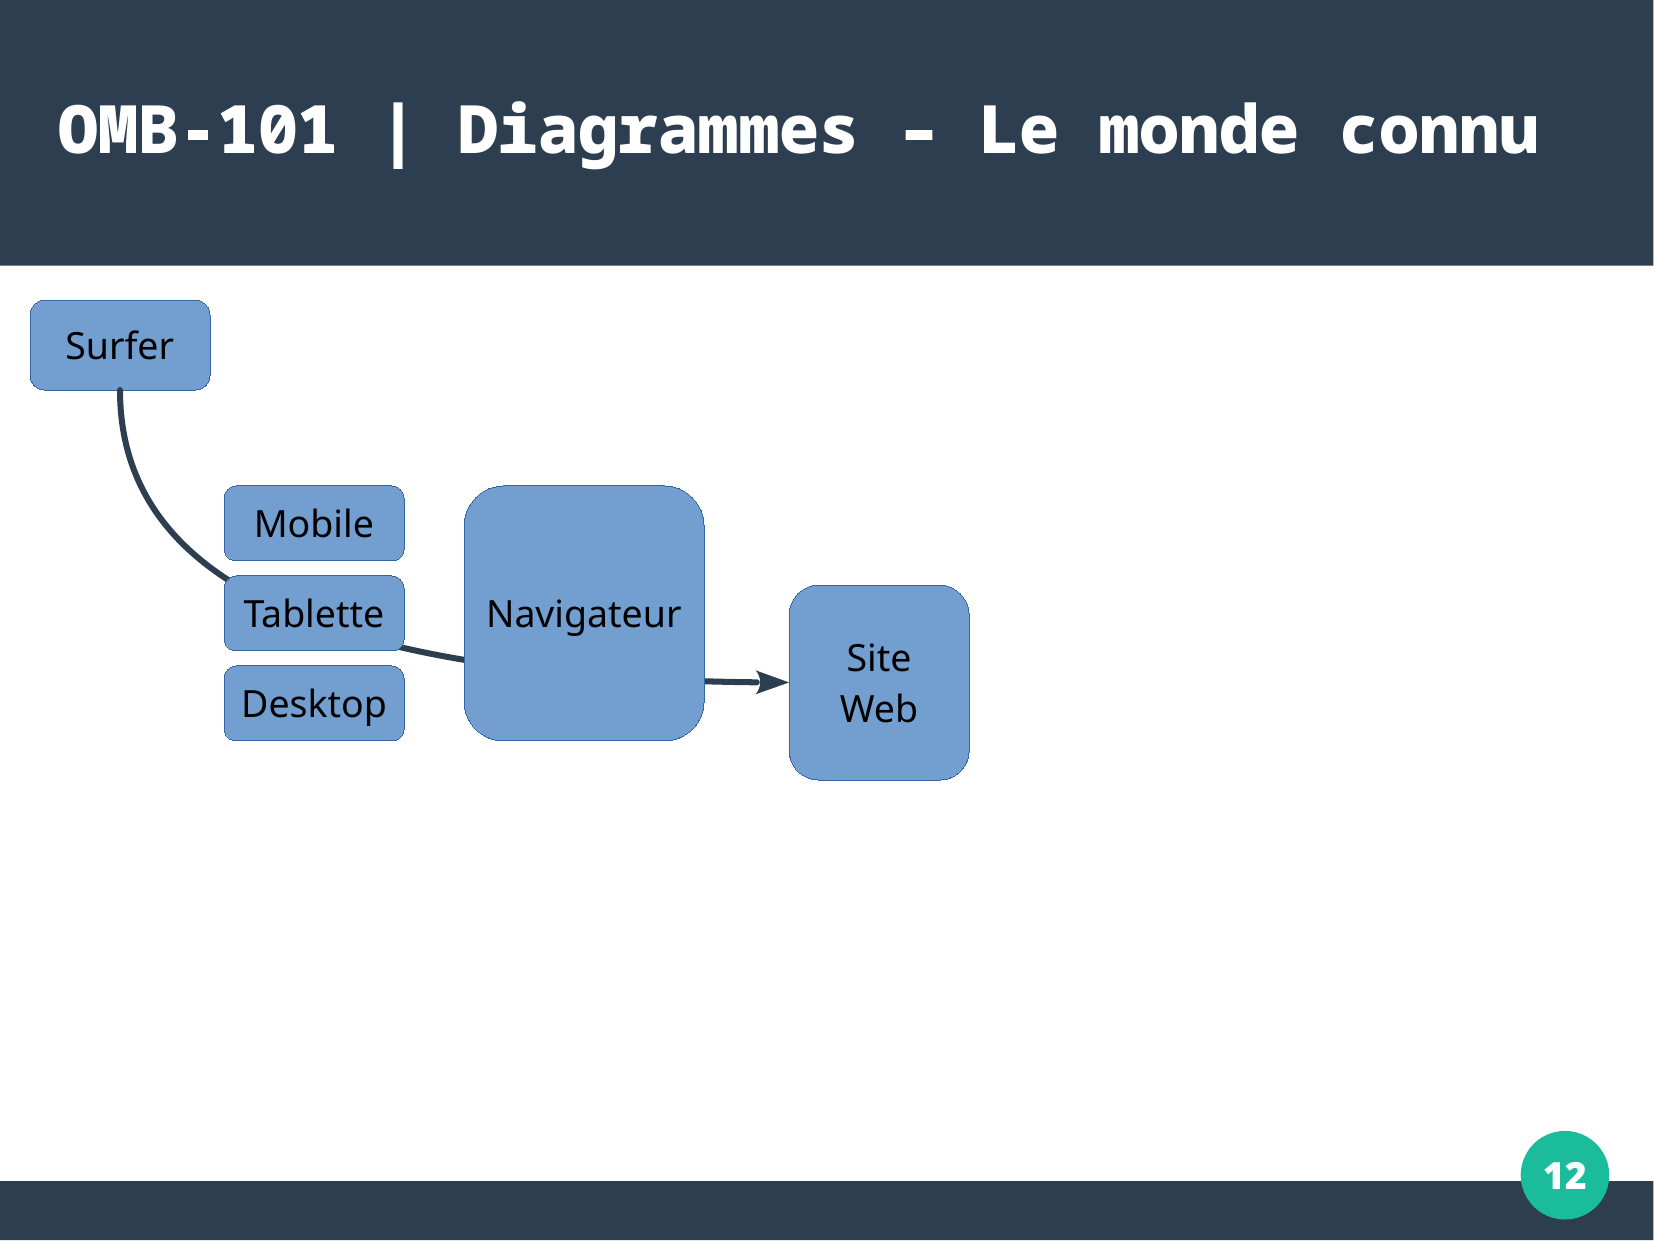

# OMB-101 | Diagrammes – Le monde connu
Surfer
Mobile
Navigateur
Tablette
Site
Web
Desktop
12